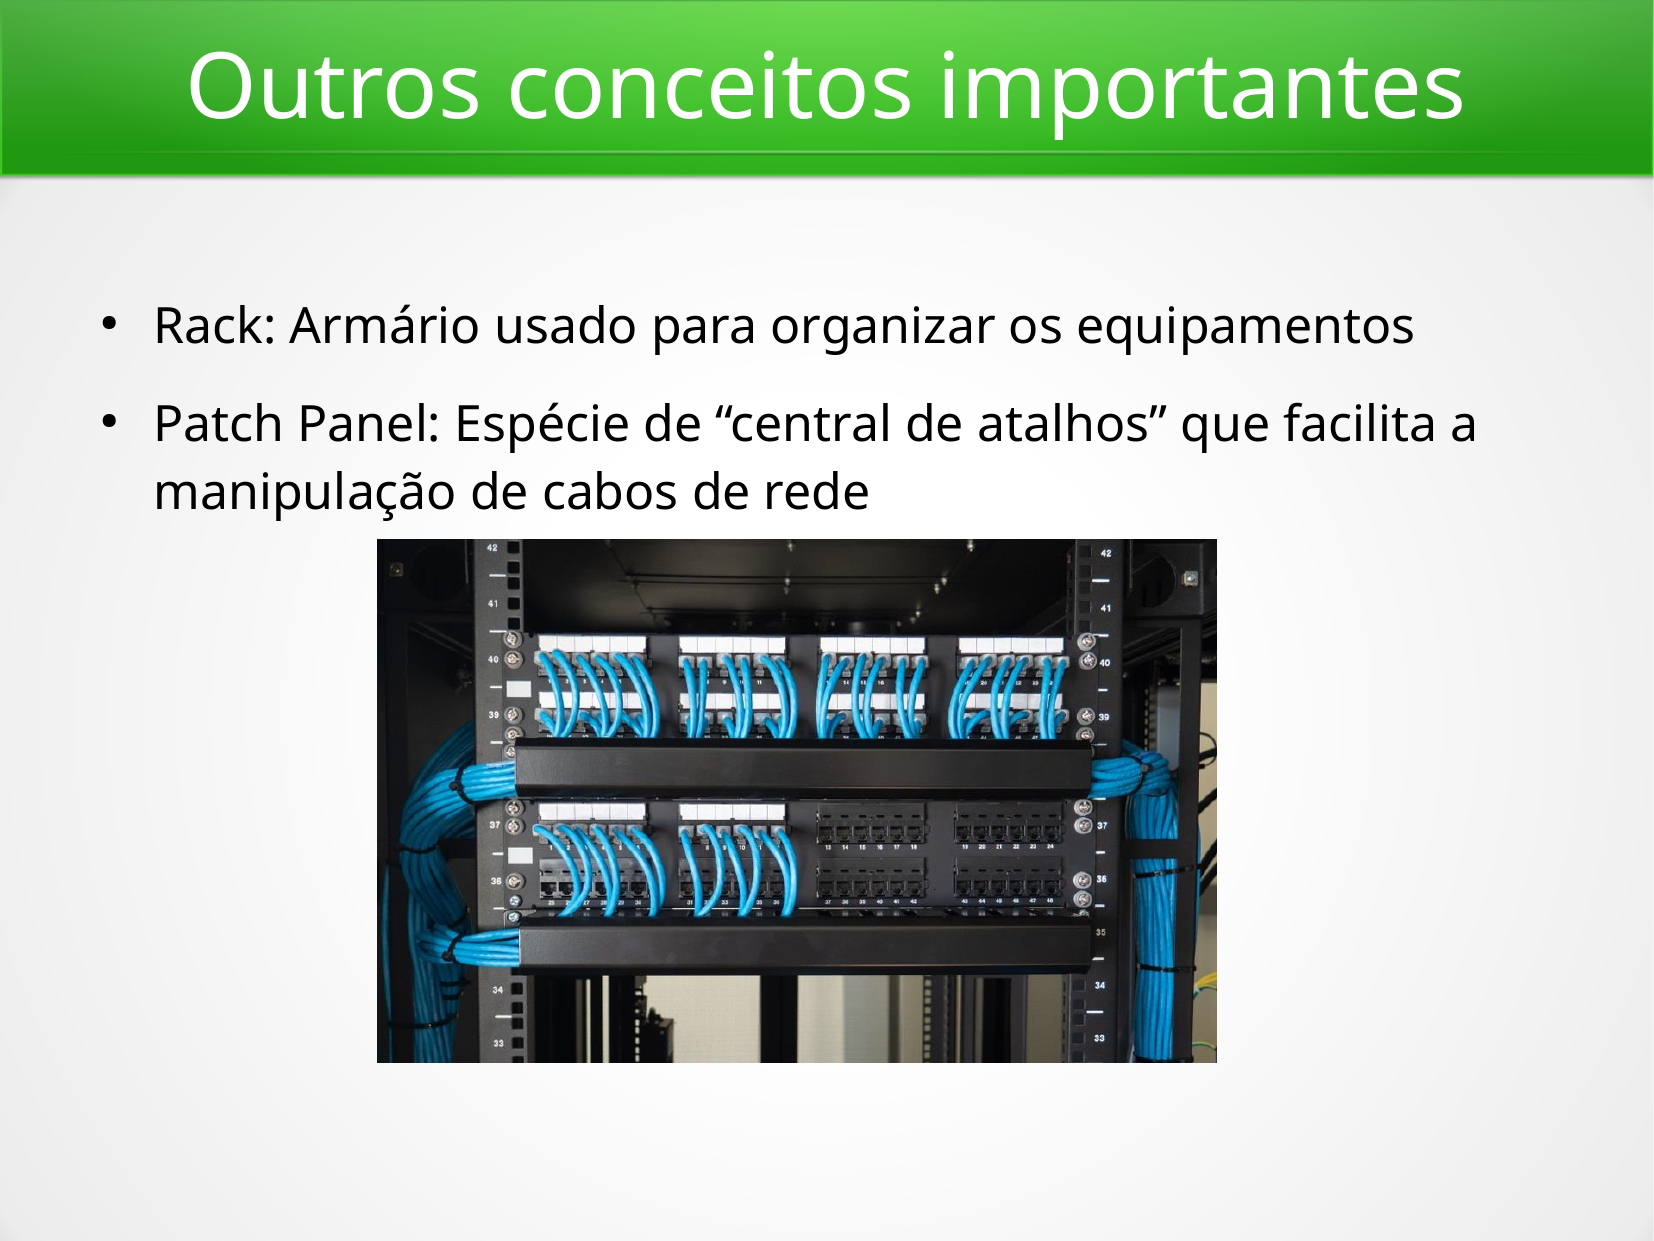

# Outros conceitos importantes
Rack: Armário usado para organizar os equipamentos
Patch Panel: Espécie de “central de atalhos” que facilita a manipulação de cabos de rede